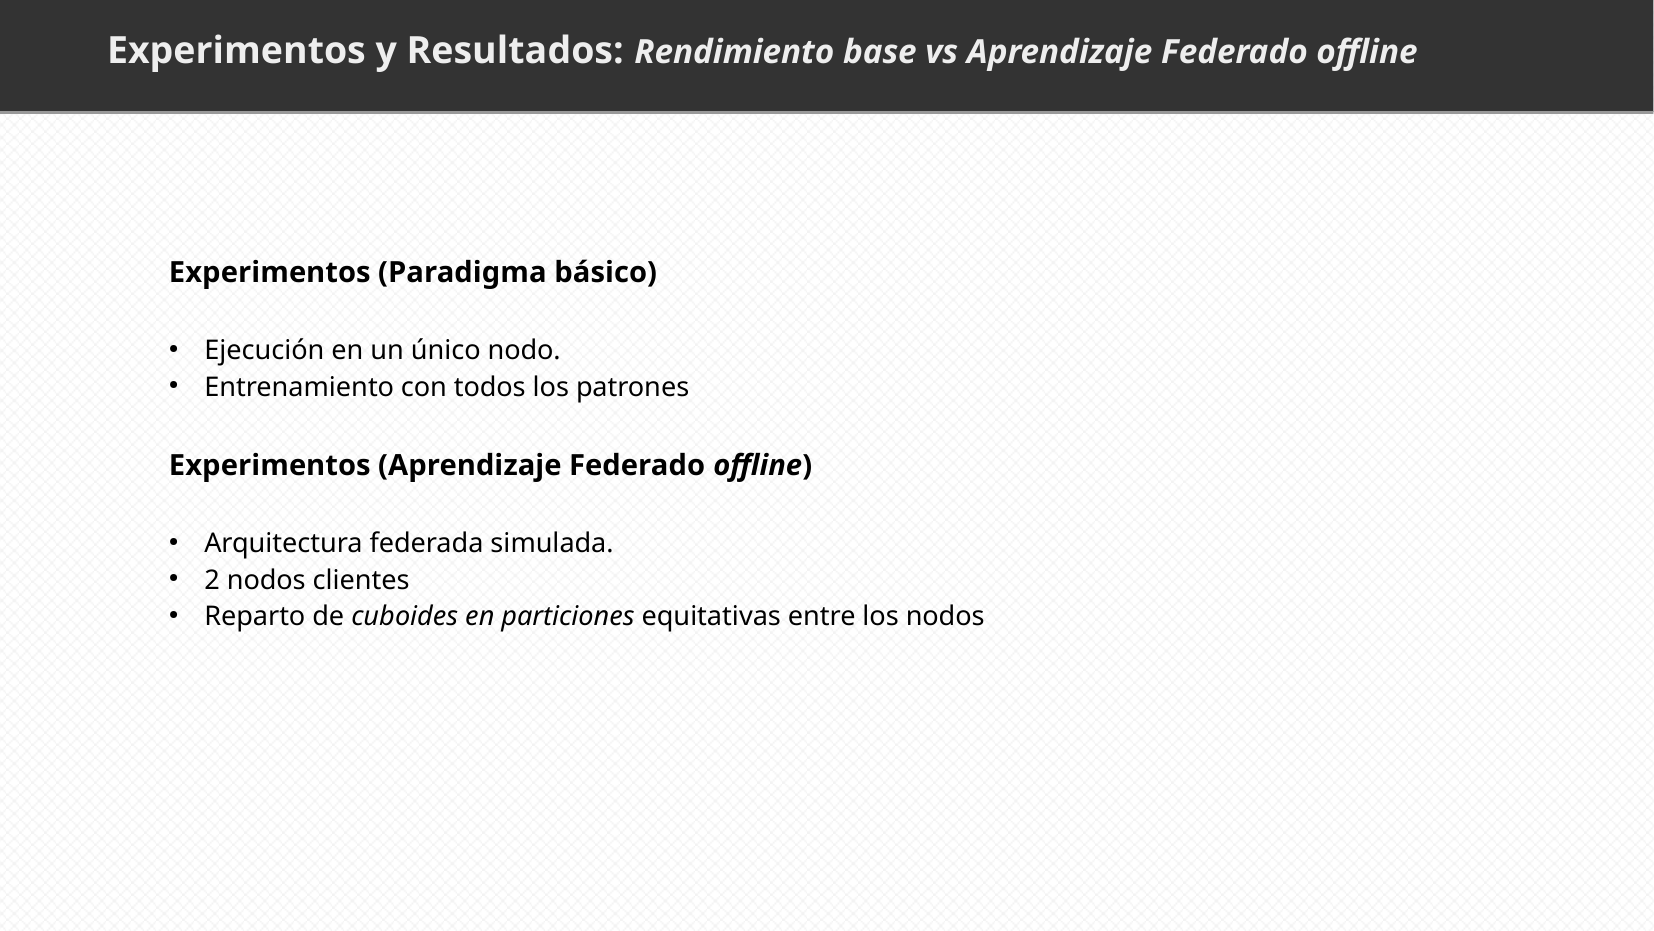

Experimentos y Resultados: Rendimiento base vs Aprendizaje Federado offline
Experimentos (Paradigma básico)
Ejecución en un único nodo.
Entrenamiento con todos los patrones
Experimentos (Aprendizaje Federado offline)
Arquitectura federada simulada.
2 nodos clientes
Reparto de cuboides en particiones equitativas entre los nodos